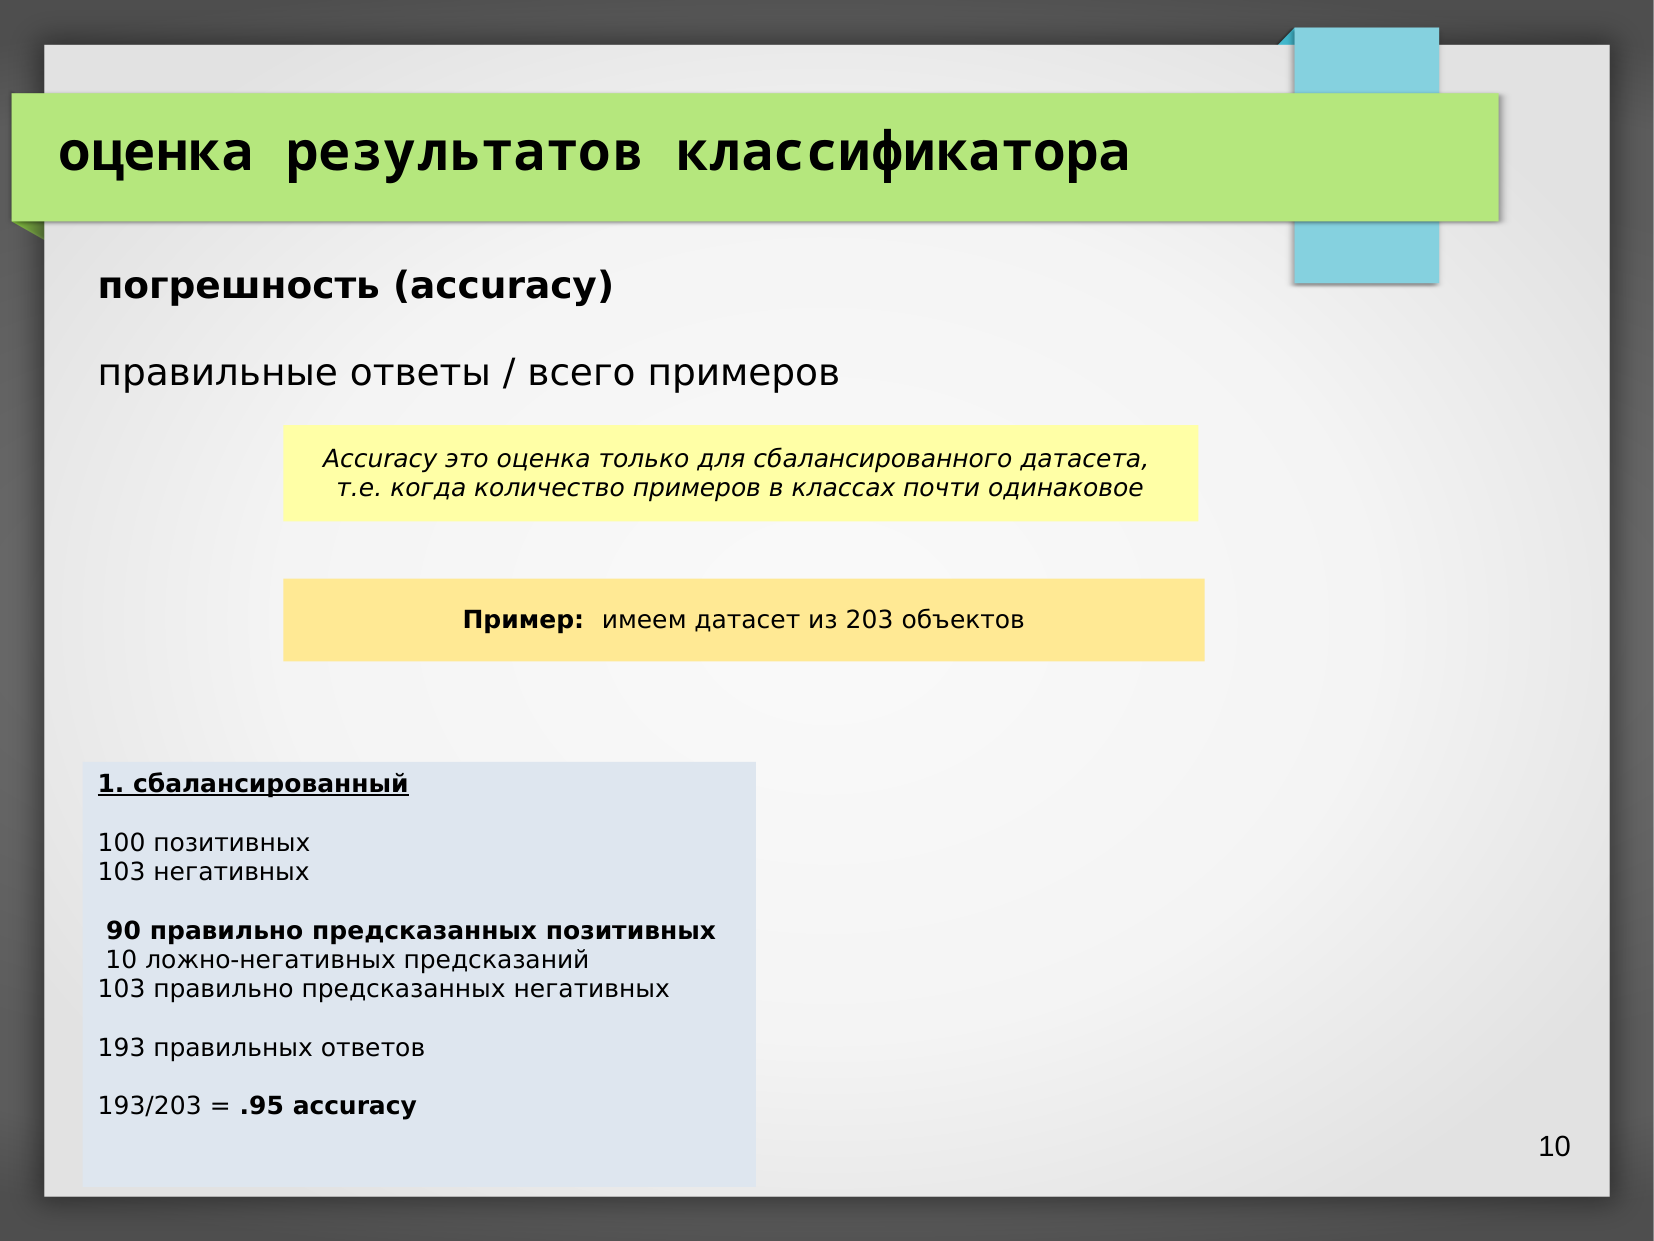

# оценка результатов классификатора
погрешность (accuracy)
правильные ответы / всего примеров
Accuracy это оценка только для сбалансированного датасета,
т.е. когда количество примеров в классах почти одинаковое
Пример: имеем датасет из 203 объектов
1. сбалансированный
100 позитивных
103 негативных
 90 правильно предсказанных позитивных
 10 ложно-негативных предсказаний
103 правильно предсказанных негативных
193 правильных ответов
193/203 = .95 accuracy
10